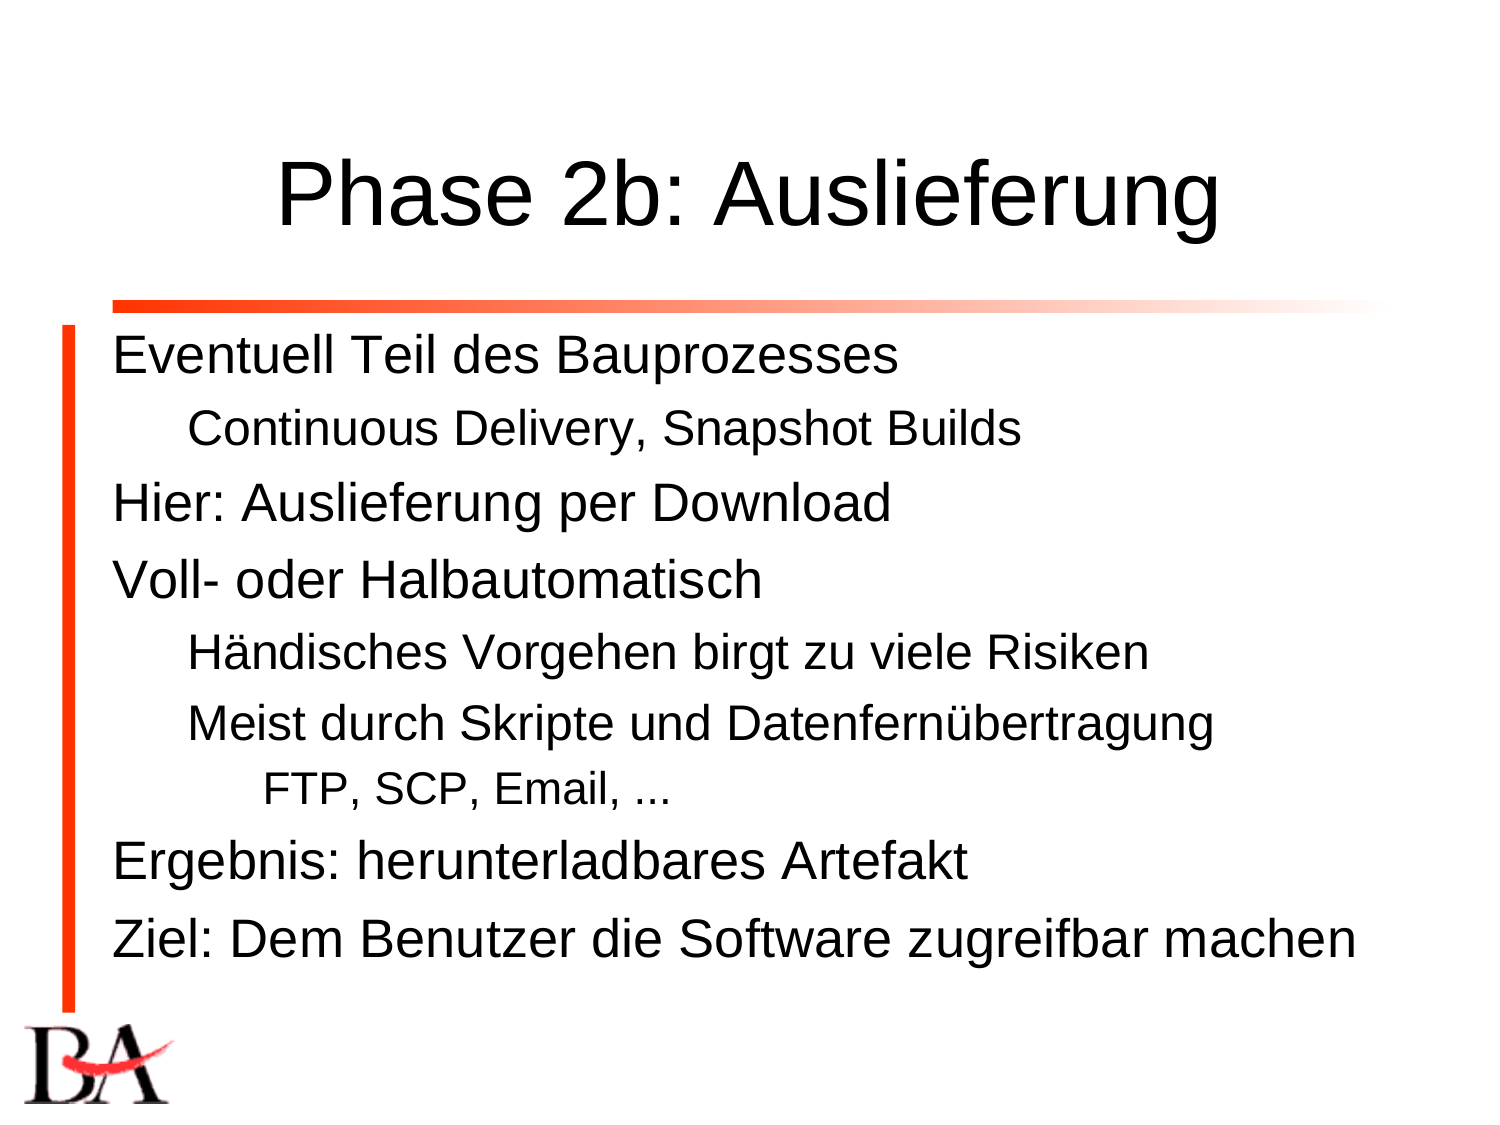

# Phase 2b: Auslieferung
Eventuell Teil des Bauprozesses
Continuous Delivery, Snapshot Builds
Hier: Auslieferung per Download
Voll- oder Halbautomatisch
Händisches Vorgehen birgt zu viele Risiken
Meist durch Skripte und Datenfernübertragung
FTP, SCP, Email, ...
Ergebnis: herunterladbares Artefakt
Ziel: Dem Benutzer die Software zugreifbar machen